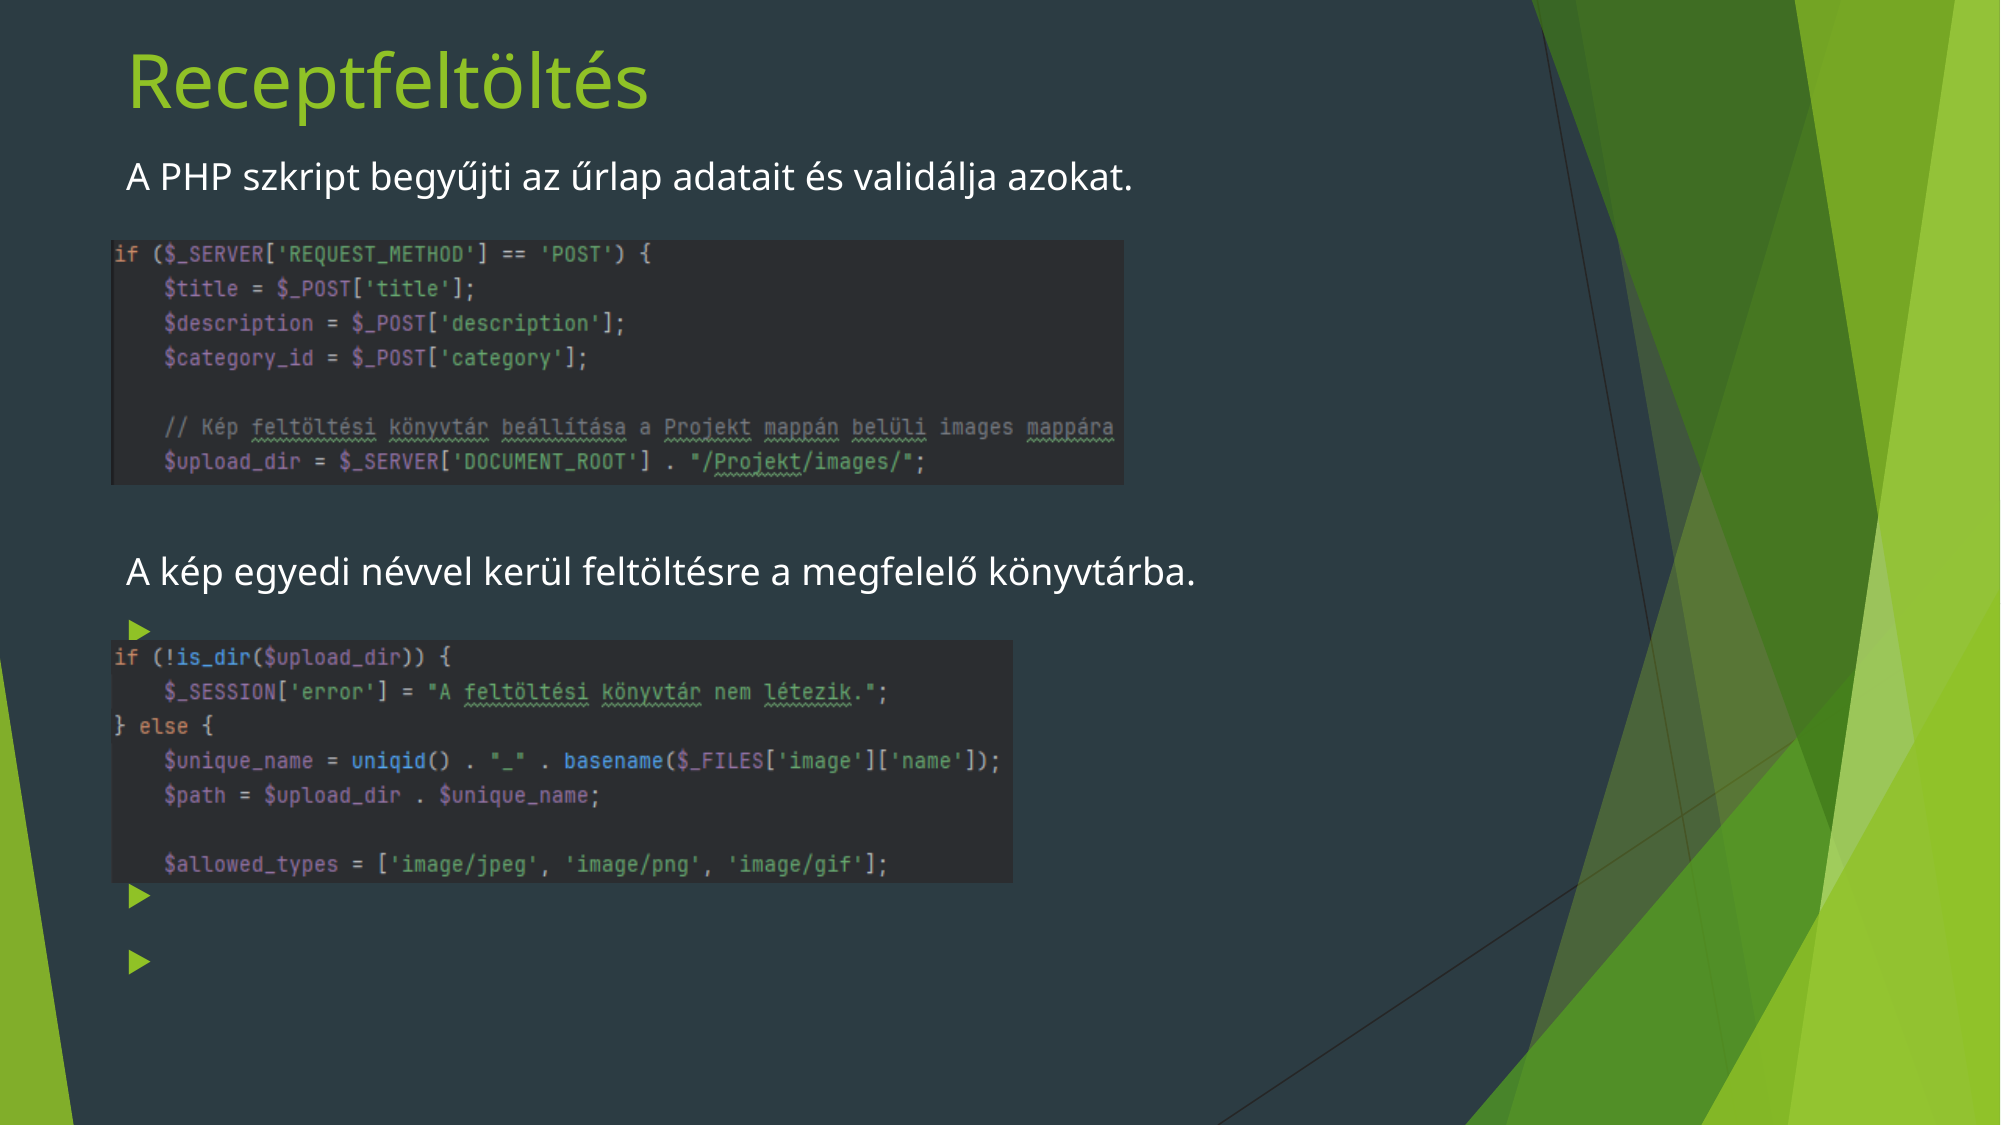

# Receptfeltöltés
A PHP szkript begyűjti az űrlap adatait és validálja azokat.
A kép egyedi névvel kerül feltöltésre a megfelelő könyvtárba.